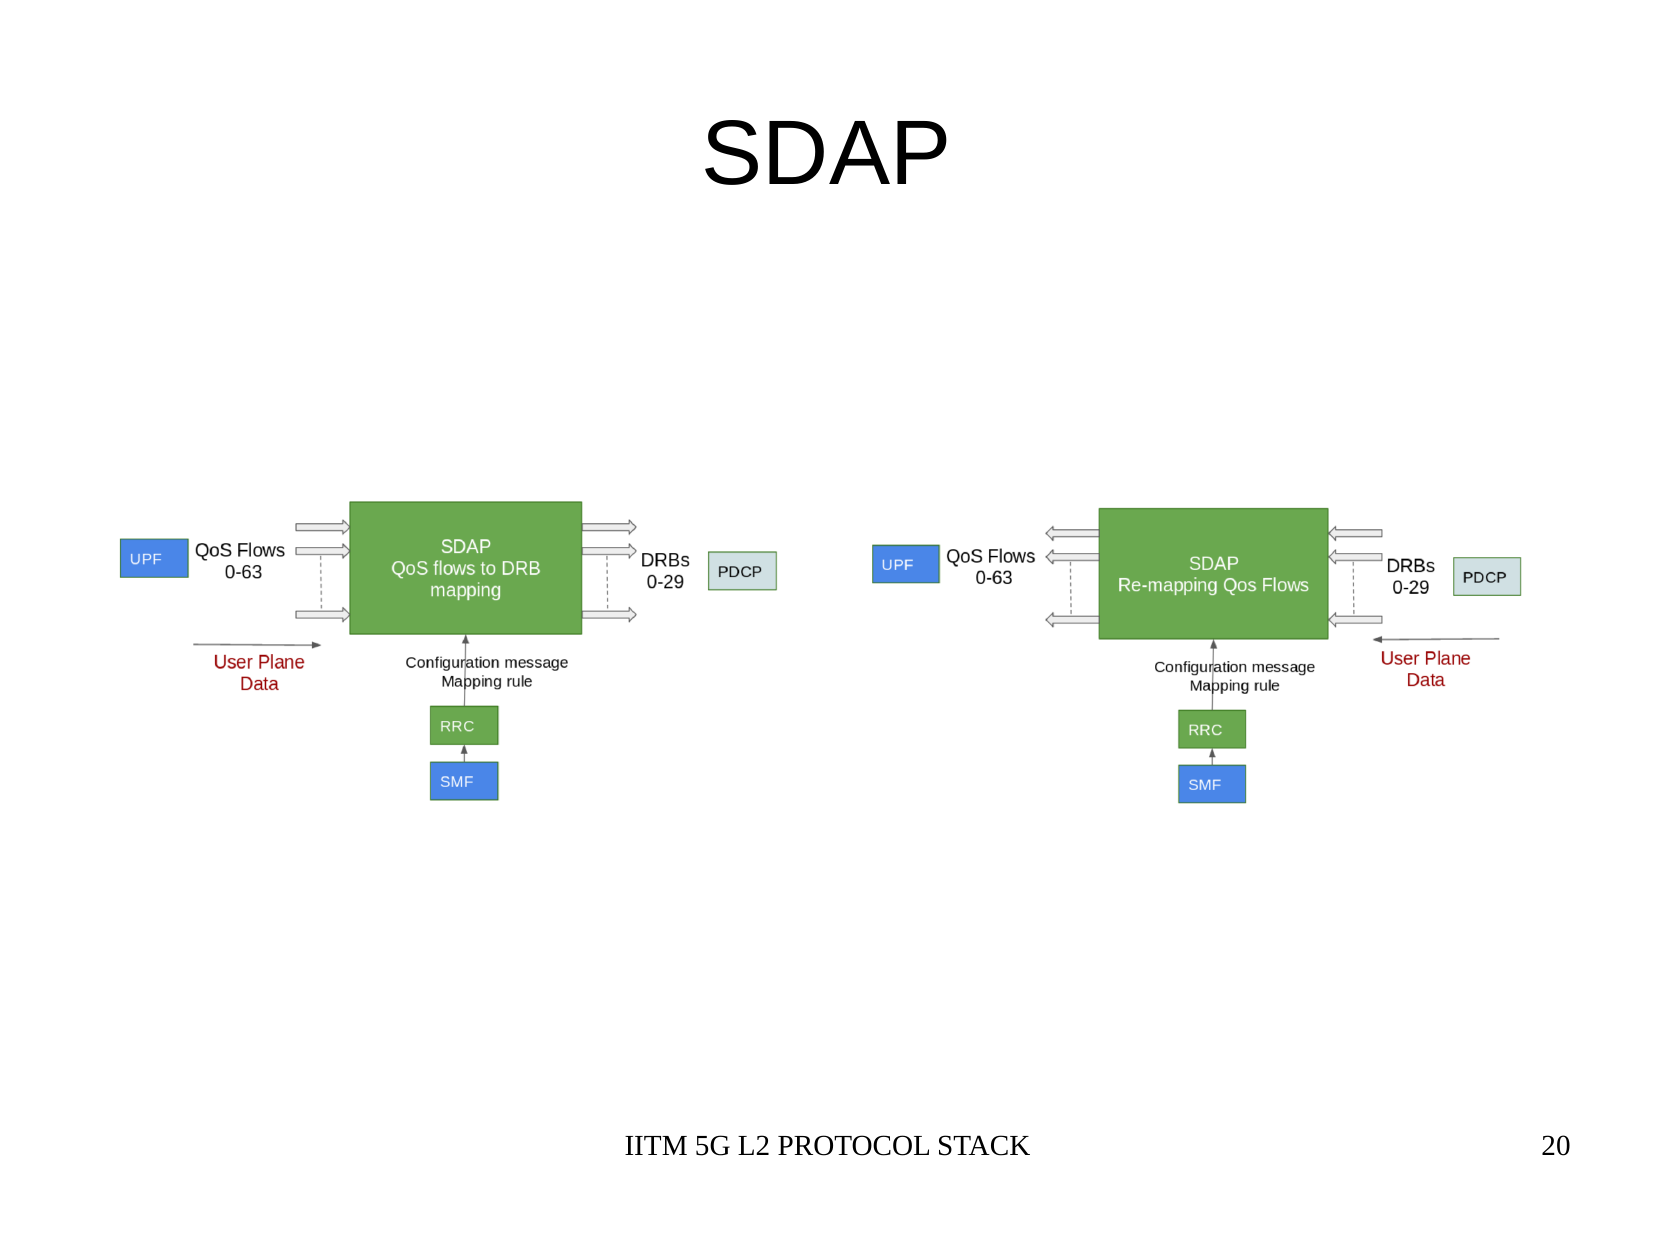

# SDAP
IITM 5G L2 PROTOCOL STACK
20